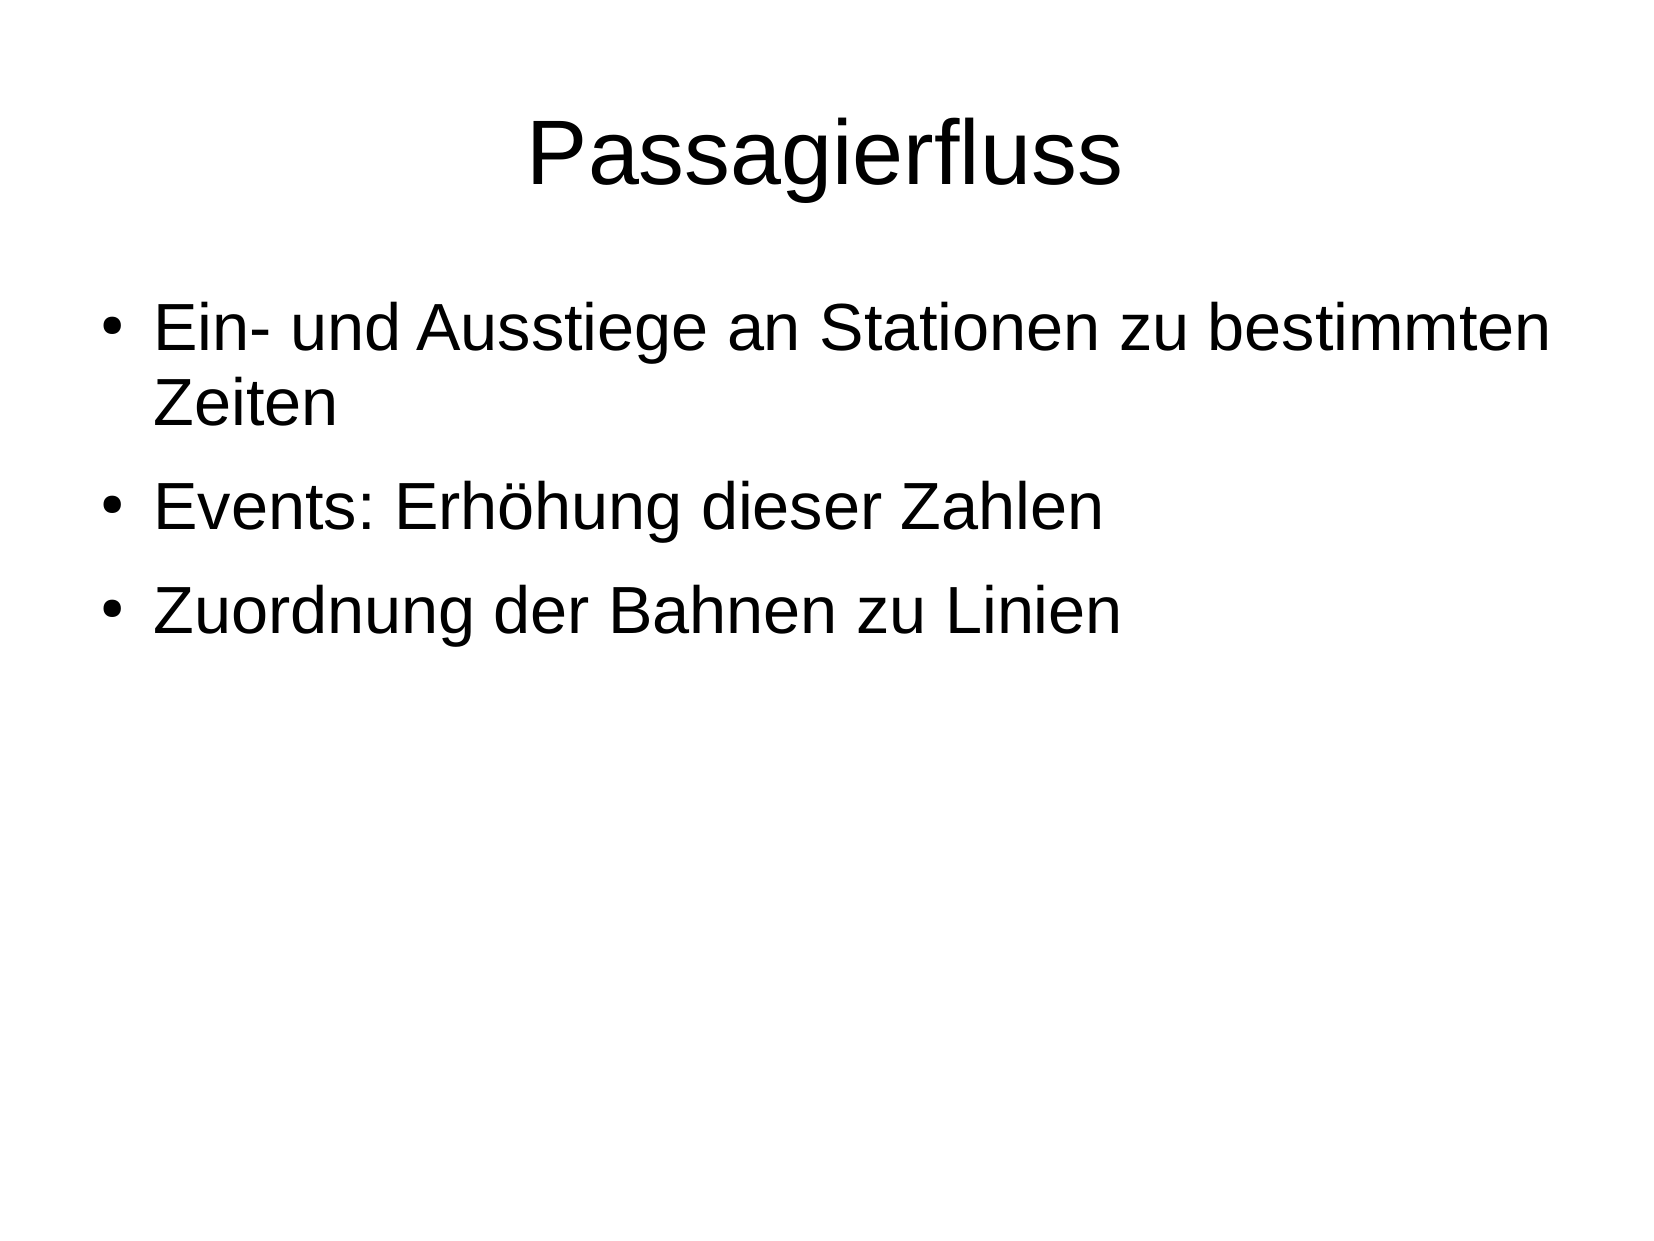

# Passagierfluss
Ein- und Ausstiege an Stationen zu bestimmten Zeiten
Events: Erhöhung dieser Zahlen
Zuordnung der Bahnen zu Linien